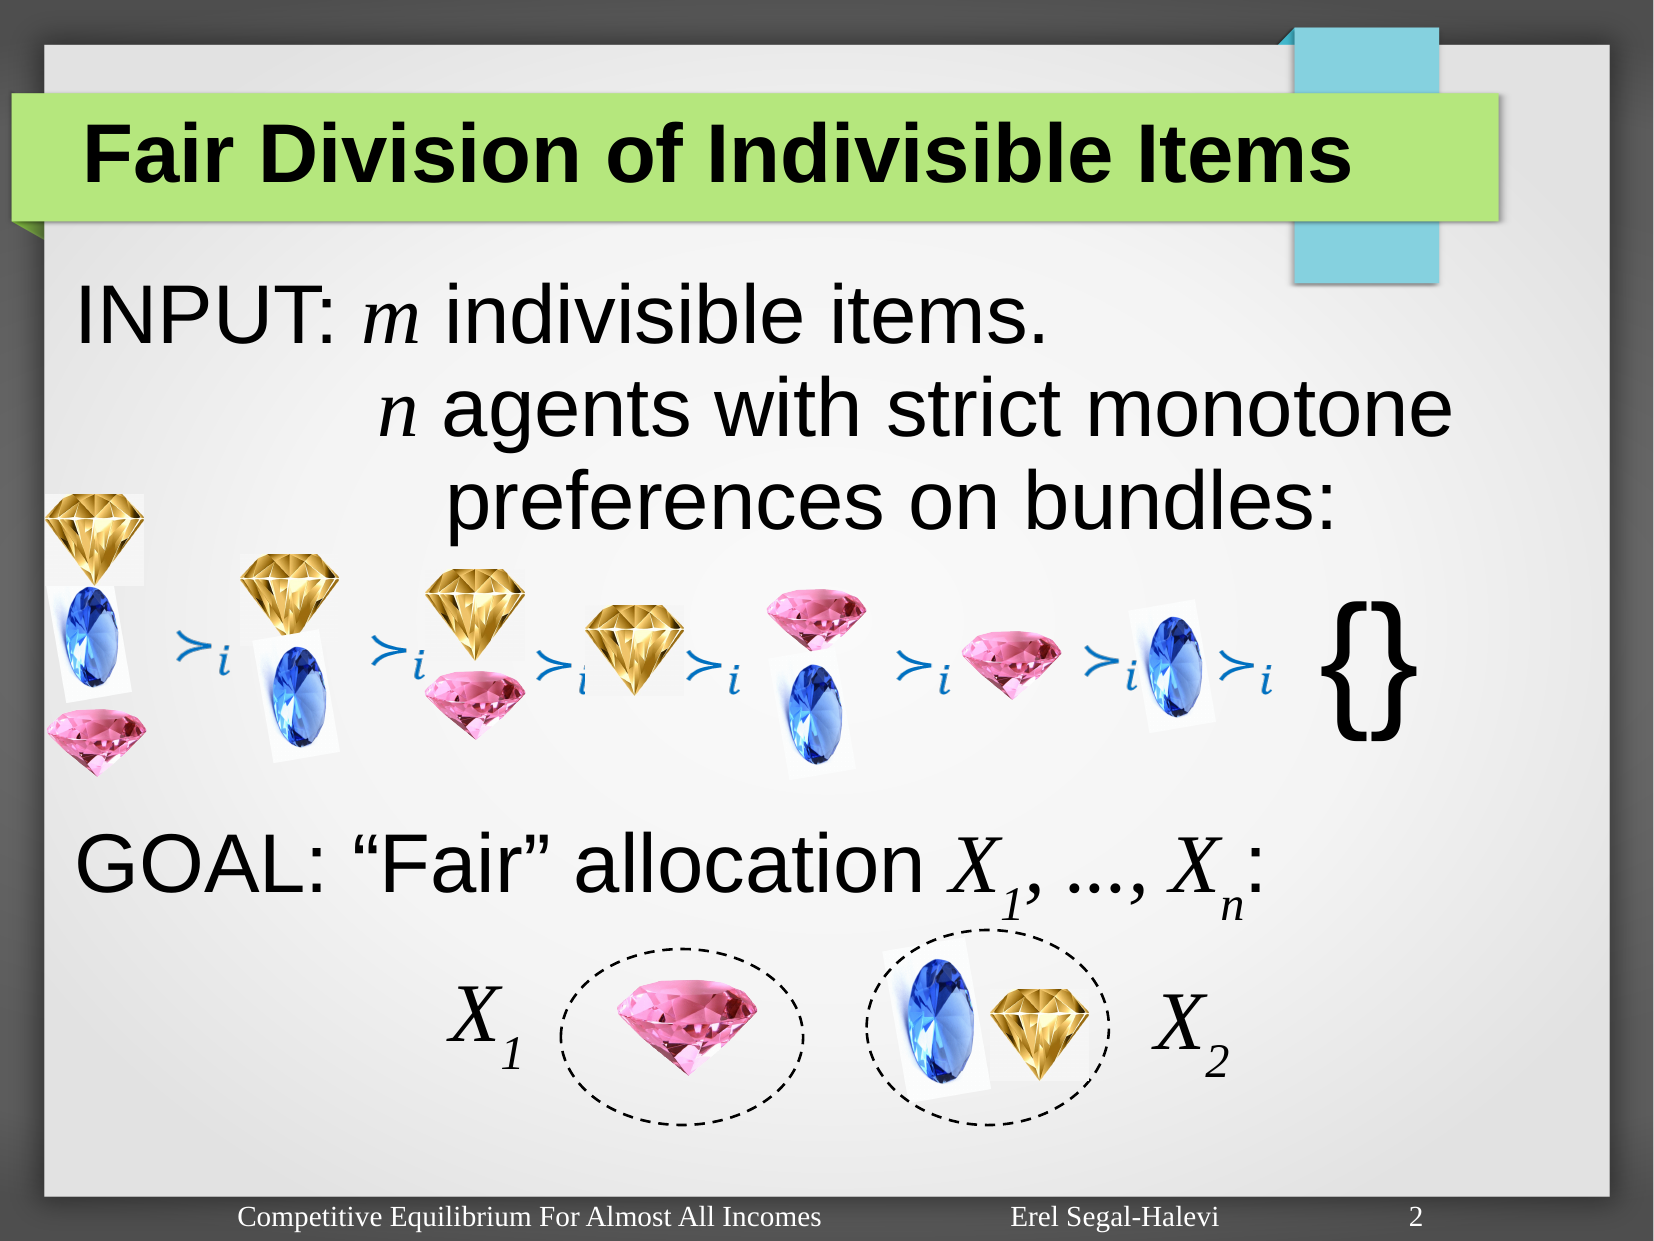

# Fair Division of Indivisible Items
INPUT: m indivisible items.
 n agents with strict monotone
 preferences on bundles:
{}
GOAL: “Fair” allocation X1, ..., Xn:
X1
X2